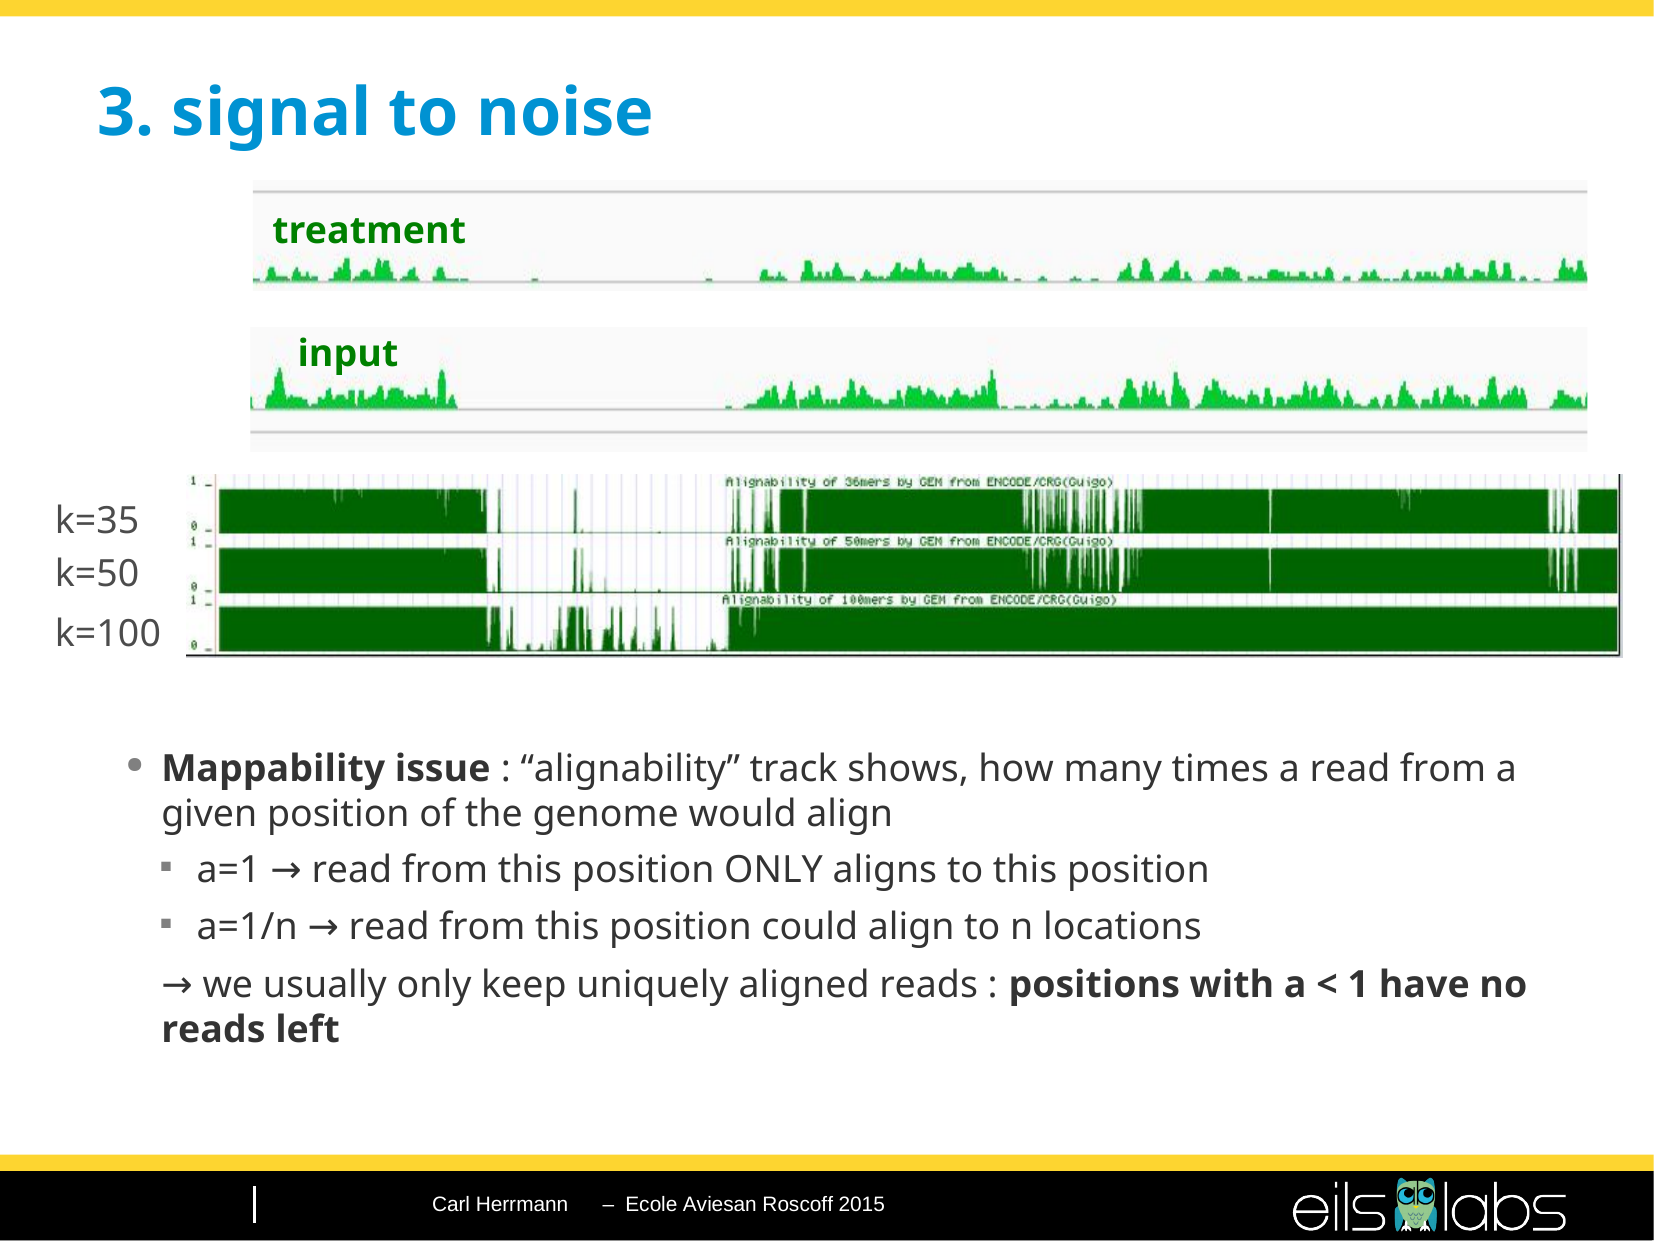

# 3. signal to noise
treatment
input
k=35
k=50
k=100
Mappability issue : “alignability” track shows, how many times a read from a given position of the genome would align
a=1 → read from this position ONLY aligns to this position
a=1/n → read from this position could align to n locations
→ we usually only keep uniquely aligned reads : positions with a < 1 have no reads left